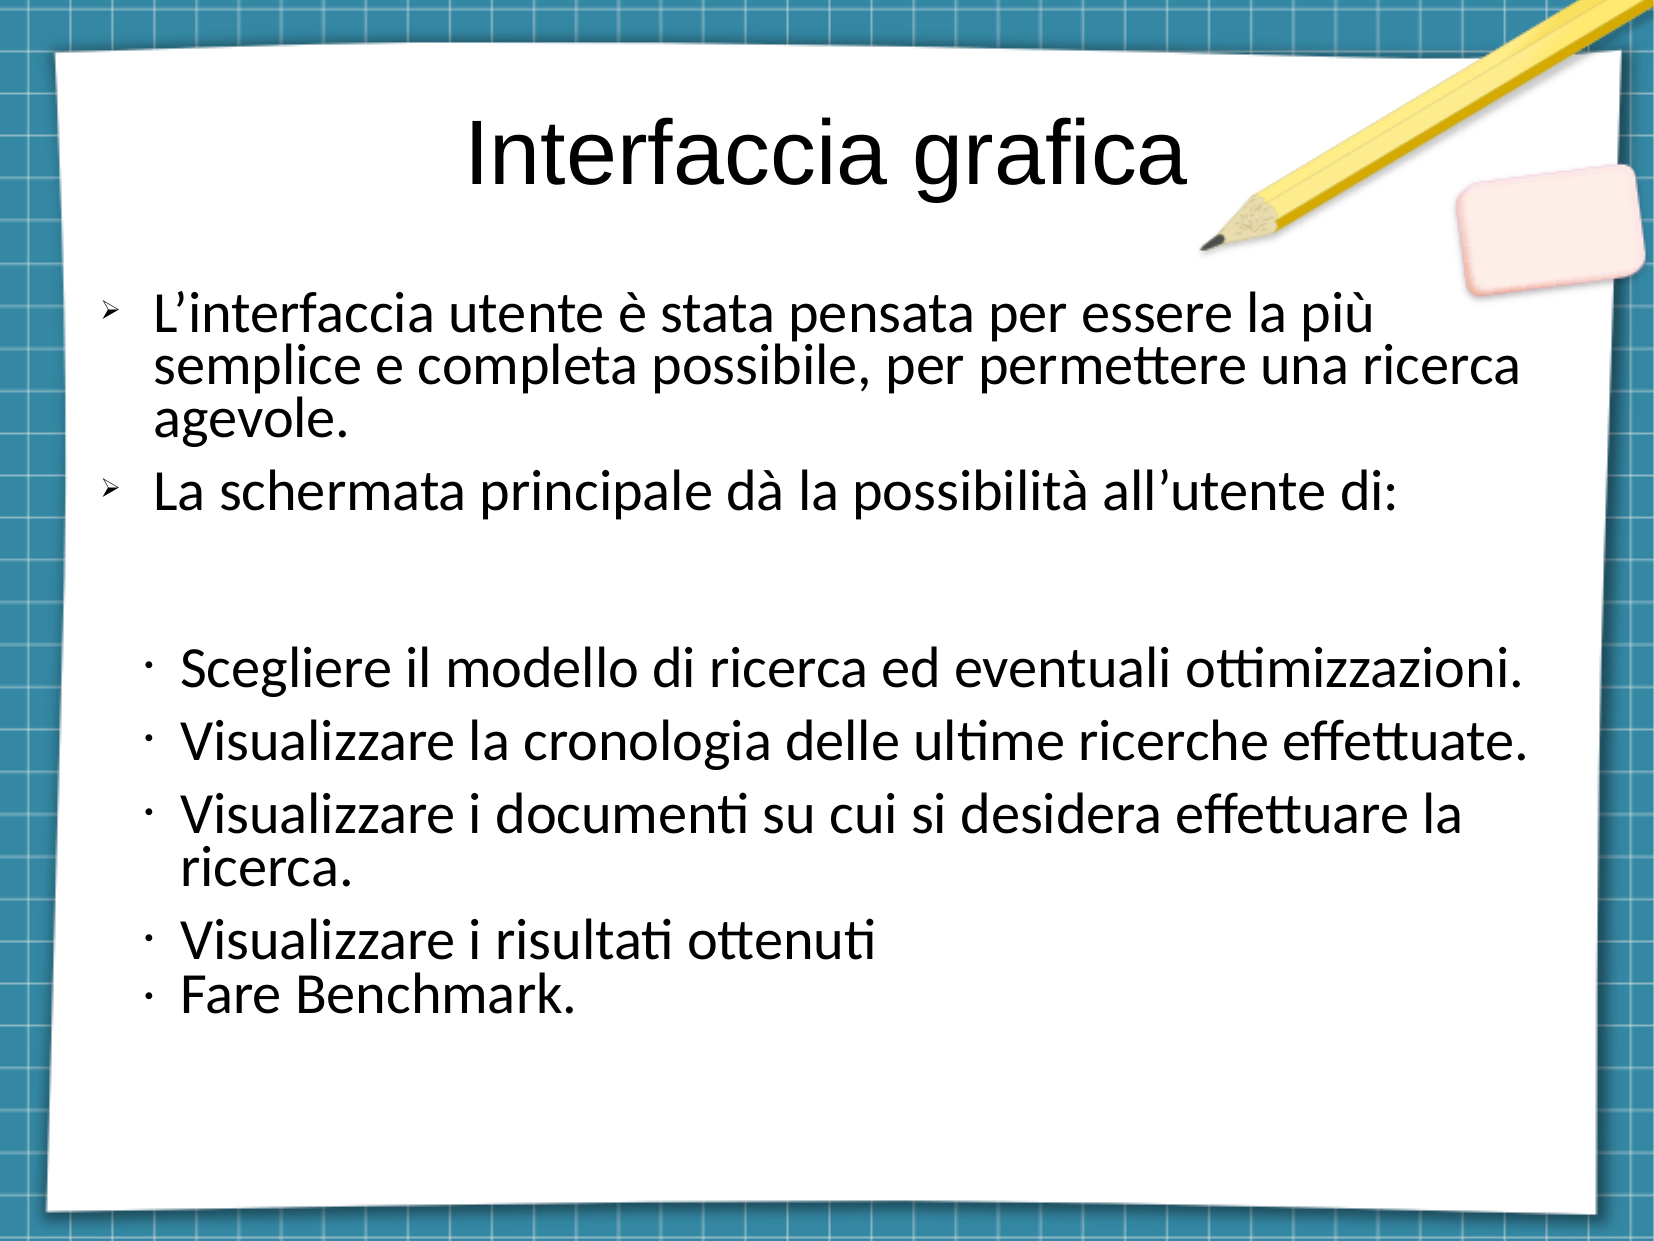

# Interfaccia grafica
L’interfaccia utente è stata pensata per essere la più semplice e completa possibile, per permettere una ricerca agevole.
La schermata principale dà la possibilità all’utente di:
Scegliere il modello di ricerca ed eventuali ottimizzazioni.
Visualizzare la cronologia delle ultime ricerche effettuate.
Visualizzare i documenti su cui si desidera effettuare la ricerca.
Visualizzare i risultati ottenuti
Fare Benchmark.